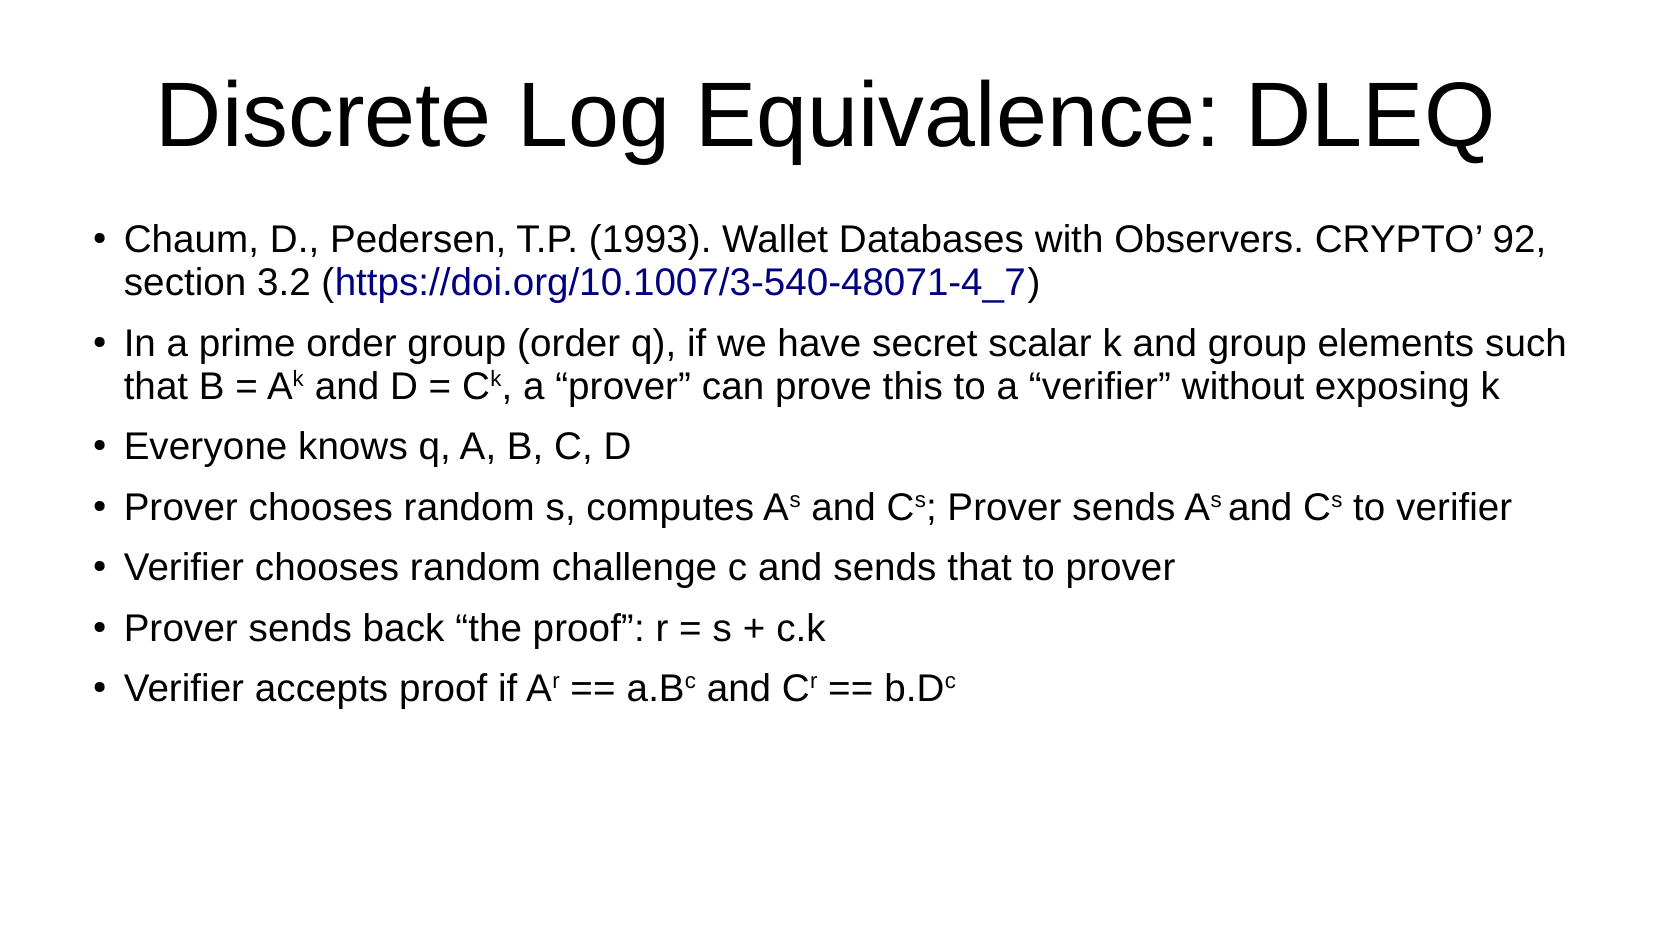

# Discrete Log Equivalence: DLEQ
Chaum, D., Pedersen, T.P. (1993). Wallet Databases with Observers. CRYPTO’ 92, section 3.2 (https://doi.org/10.1007/3-540-48071-4_7)
In a prime order group (order q), if we have secret scalar k and group elements such that B = Ak and D = Ck, a “prover” can prove this to a “verifier” without exposing k
Everyone knows q, A, B, C, D
Prover chooses random s, computes As and Cs; Prover sends As and Cs to verifier
Verifier chooses random challenge c and sends that to prover
Prover sends back “the proof”: r = s + c.k
Verifier accepts proof if Ar == a.Bc and Cr == b.Dc